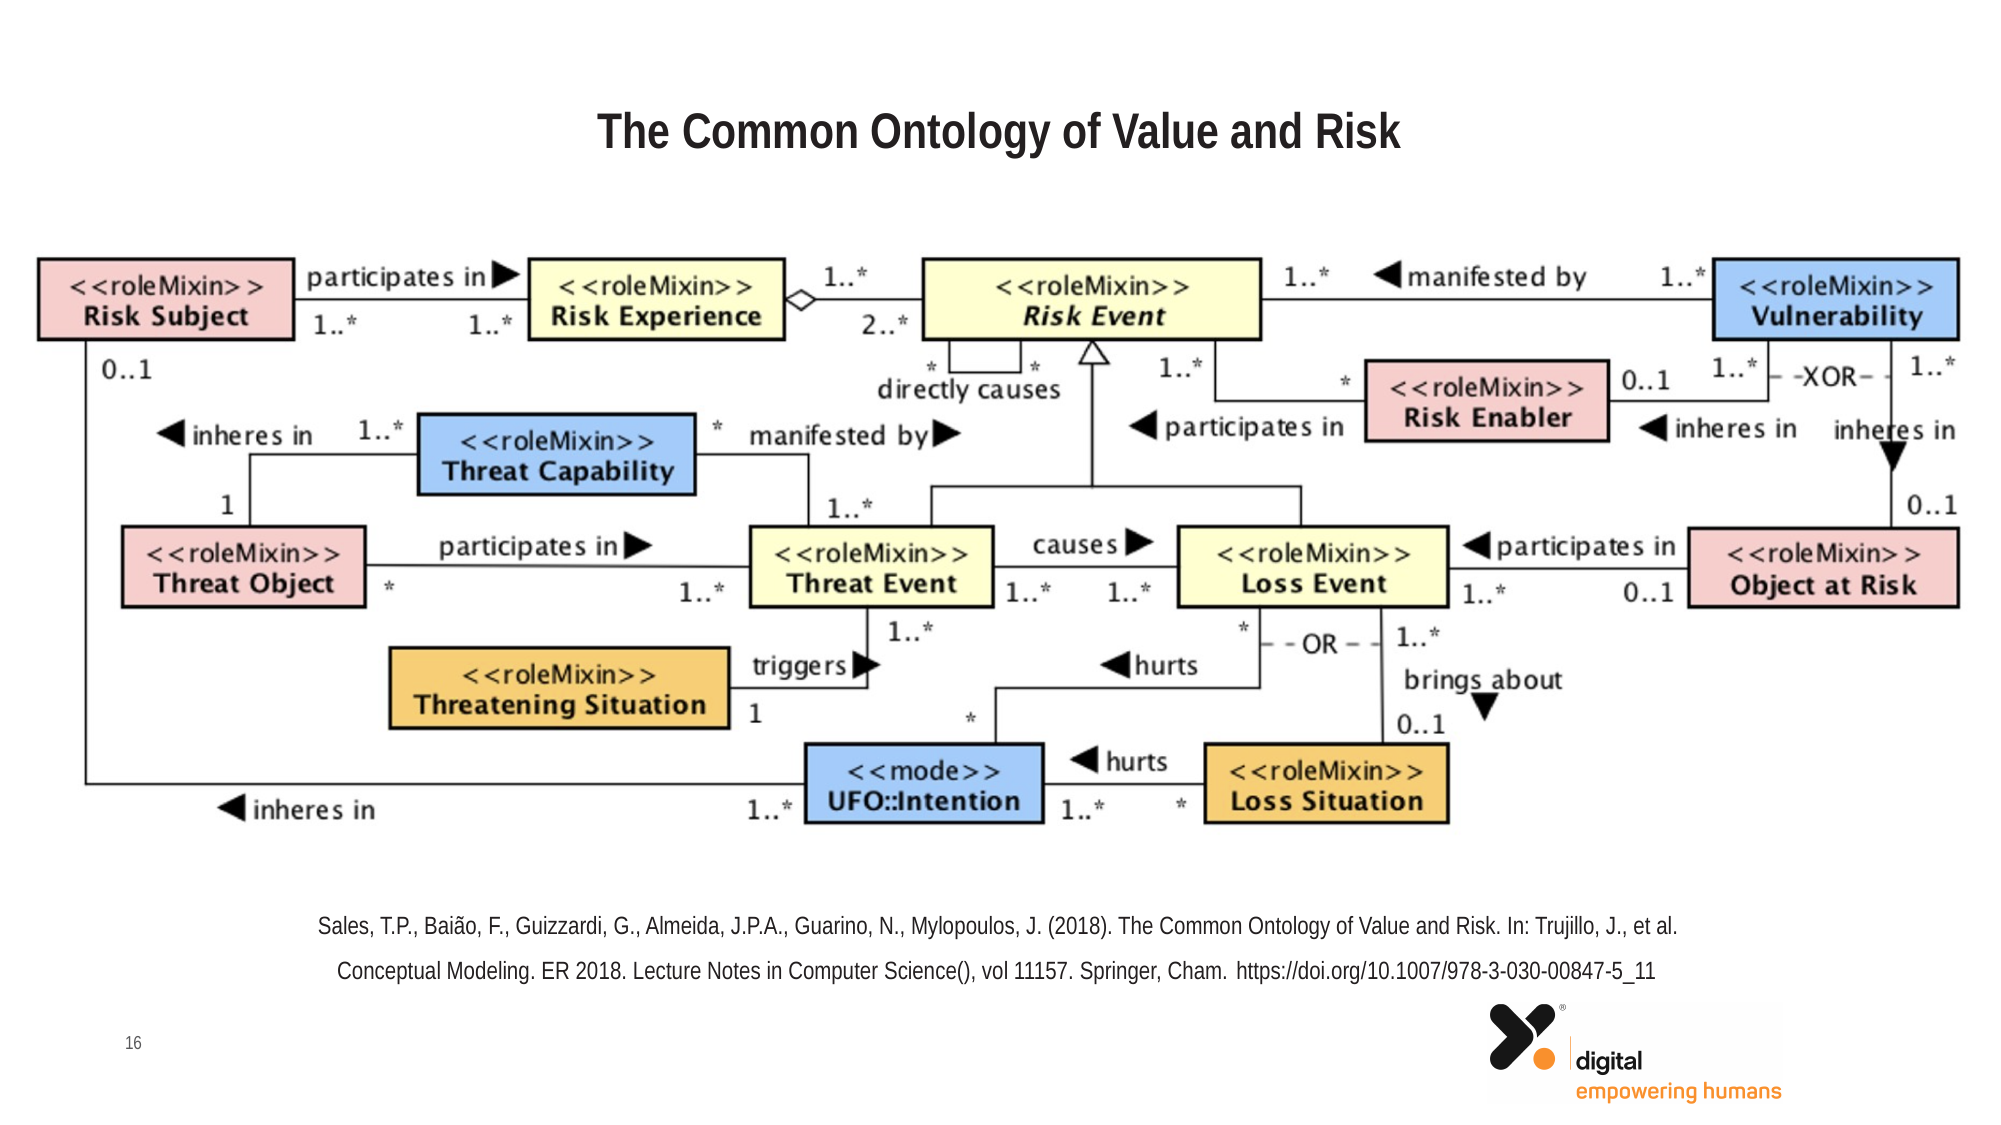

The Common Ontology of Value and Risk
Sales, T.P., Baião, F., Guizzardi, G., Almeida, J.P.A., Guarino, N., Mylopoulos, J. (2018). The Common Ontology of Value and Risk. In: Trujillo, J., et al. Conceptual Modeling. ER 2018. Lecture Notes in Computer Science(), vol 11157. Springer, Cham. https://doi.org/10.1007/978-3-030-00847-5_11
#